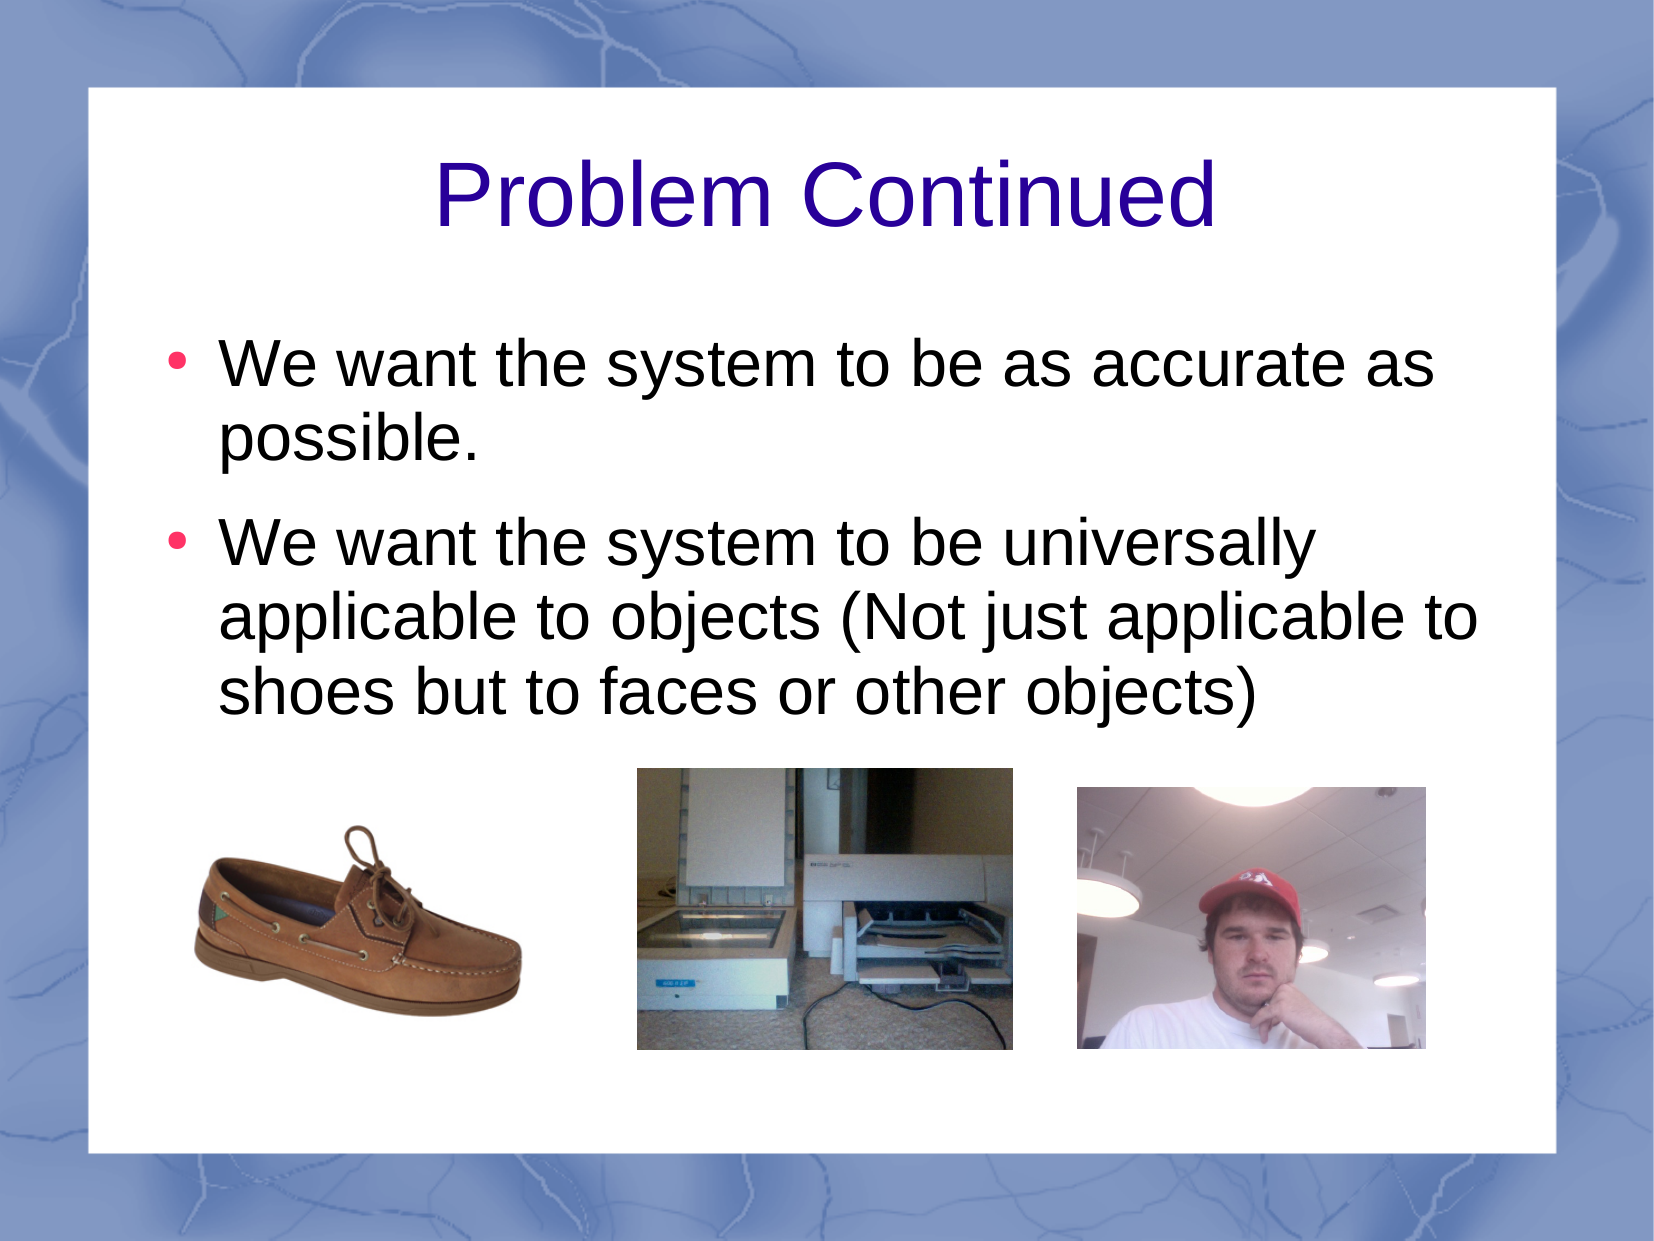

# Problem Continued
We want the system to be as accurate as possible.
We want the system to be universally applicable to objects (Not just applicable to shoes but to faces or other objects)